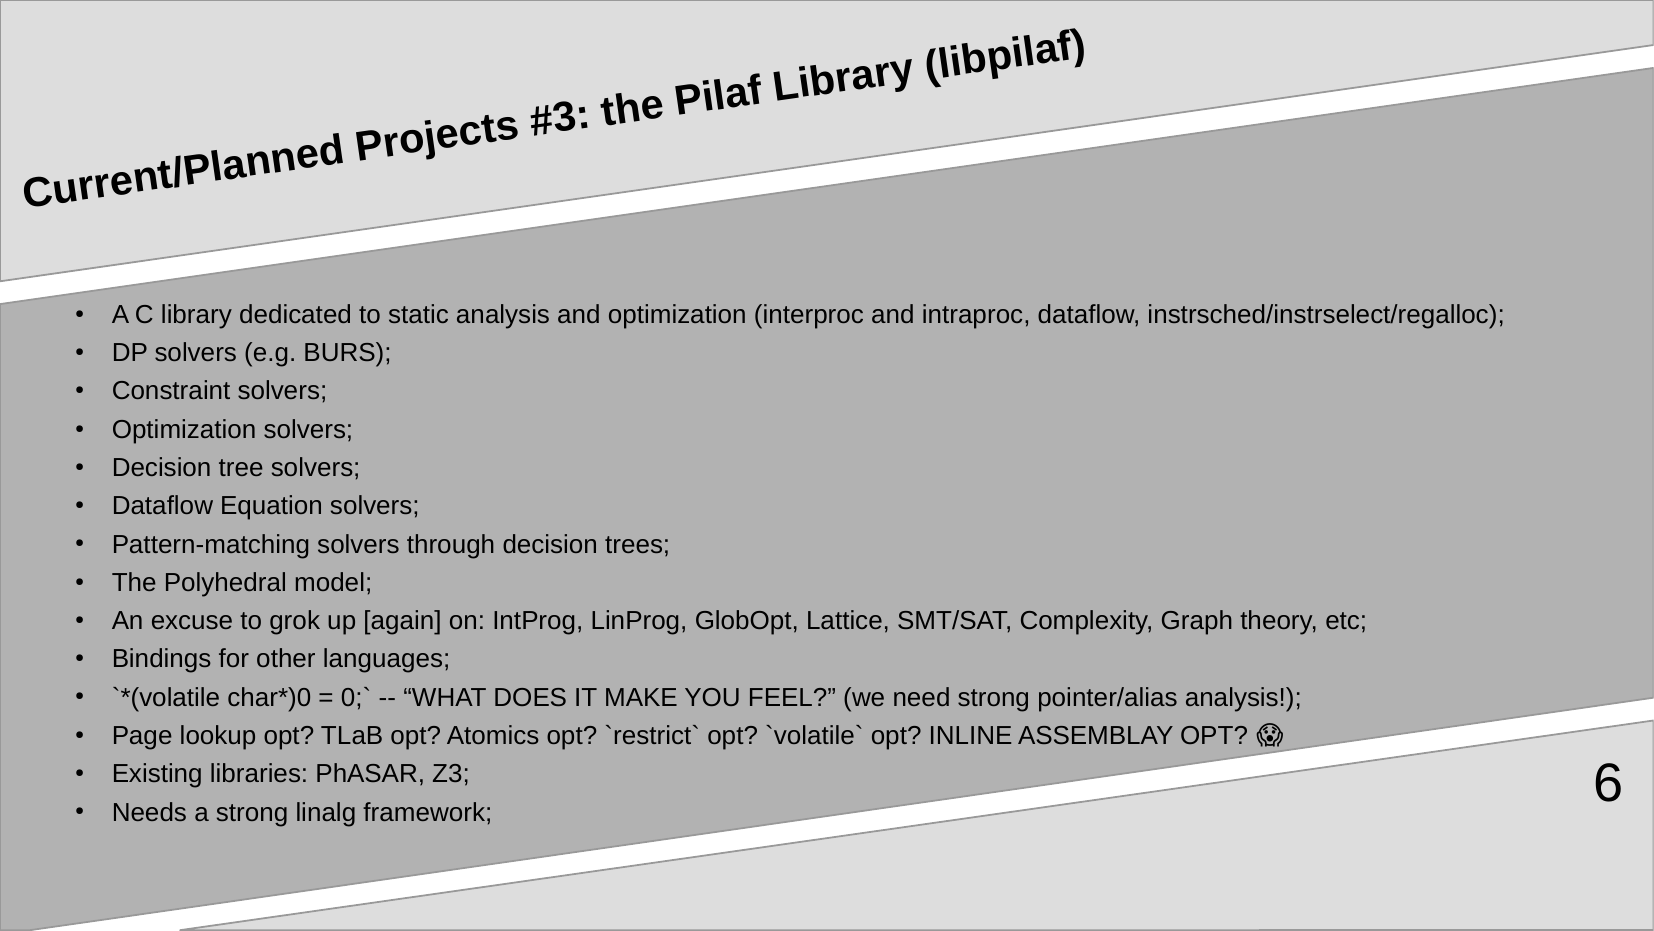

# Current/Planned Projects #3: the Pilaf Library (libpilaf)
A C library dedicated to static analysis and optimization (interproc and intraproc, dataflow, instrsched/instrselect/regalloc);
DP solvers (e.g. BURS);
Constraint solvers;
Optimization solvers;
Decision tree solvers;
Dataflow Equation solvers;
Pattern-matching solvers through decision trees;
The Polyhedral model;
An excuse to grok up [again] on: IntProg, LinProg, GlobOpt, Lattice, SMT/SAT, Complexity, Graph theory, etc;
Bindings for other languages;
`*(volatile char*)0 = 0;` -- “WHAT DOES IT MAKE YOU FEEL?” (we need strong pointer/alias analysis!);
Page lookup opt? TLaB opt? Atomics opt? `restrict` opt? `volatile` opt? INLINE ASSEMBLAY OPT? 😱
Existing libraries: PhASAR, Z3;
Needs a strong linalg framework;
6